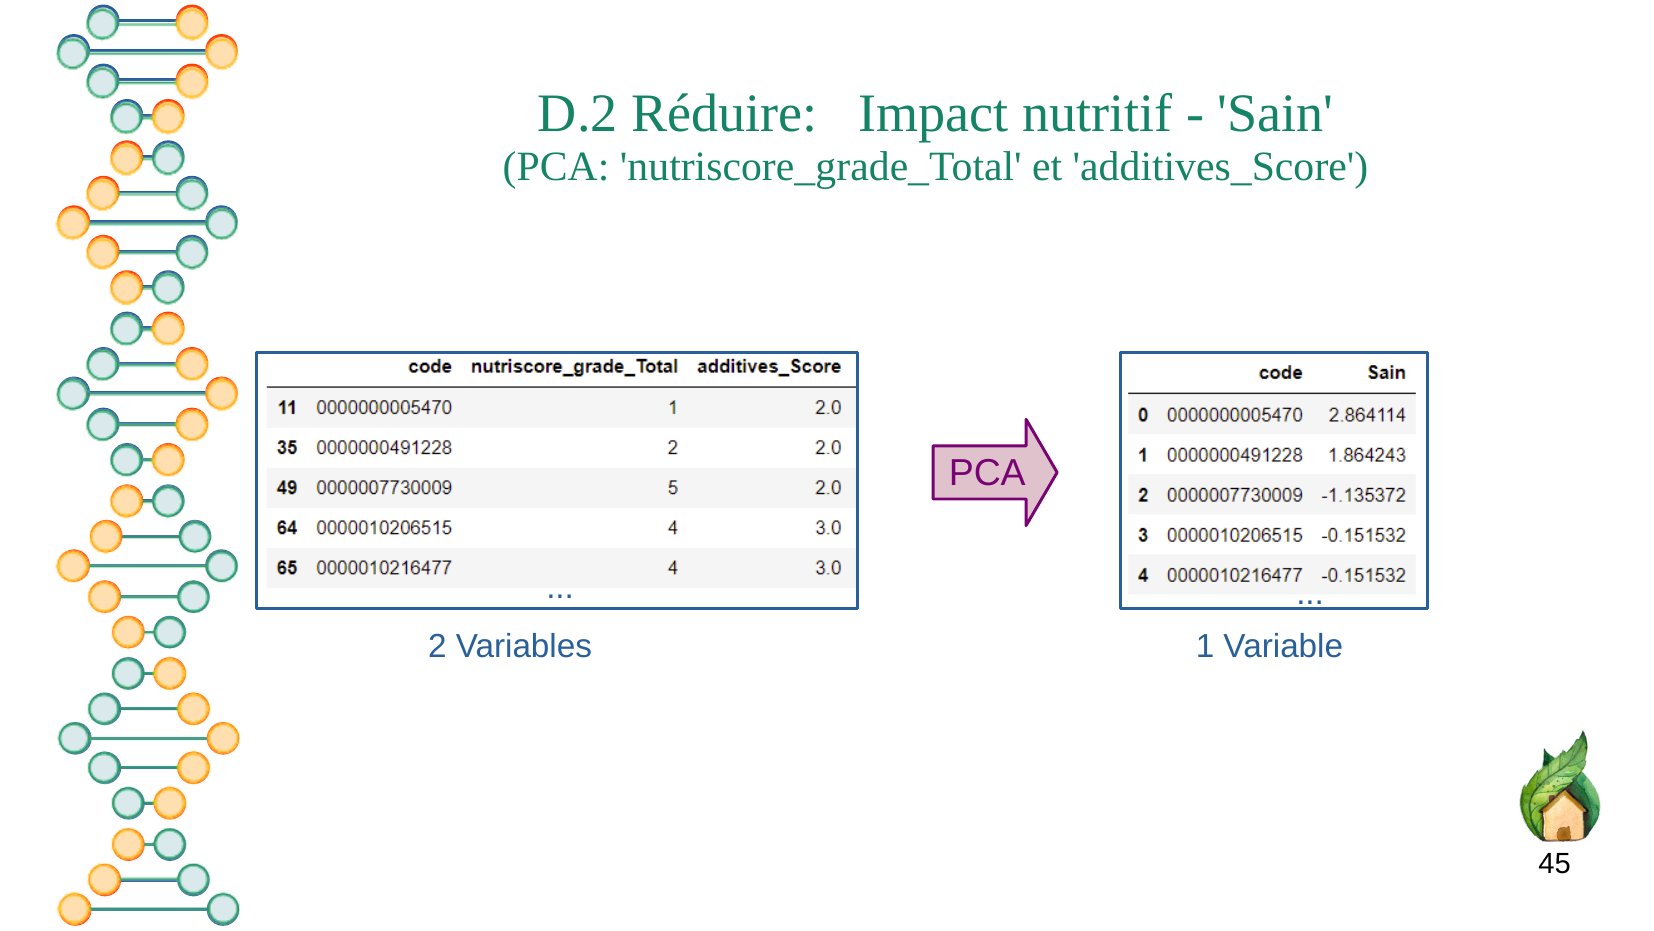

# D.2 Réduire: Impact nutritif - 'Sain' (PCA: 'nutriscore_grade_Total' et 'additives_Score')
PCA
...
...
2 Variables
1 Variable
45